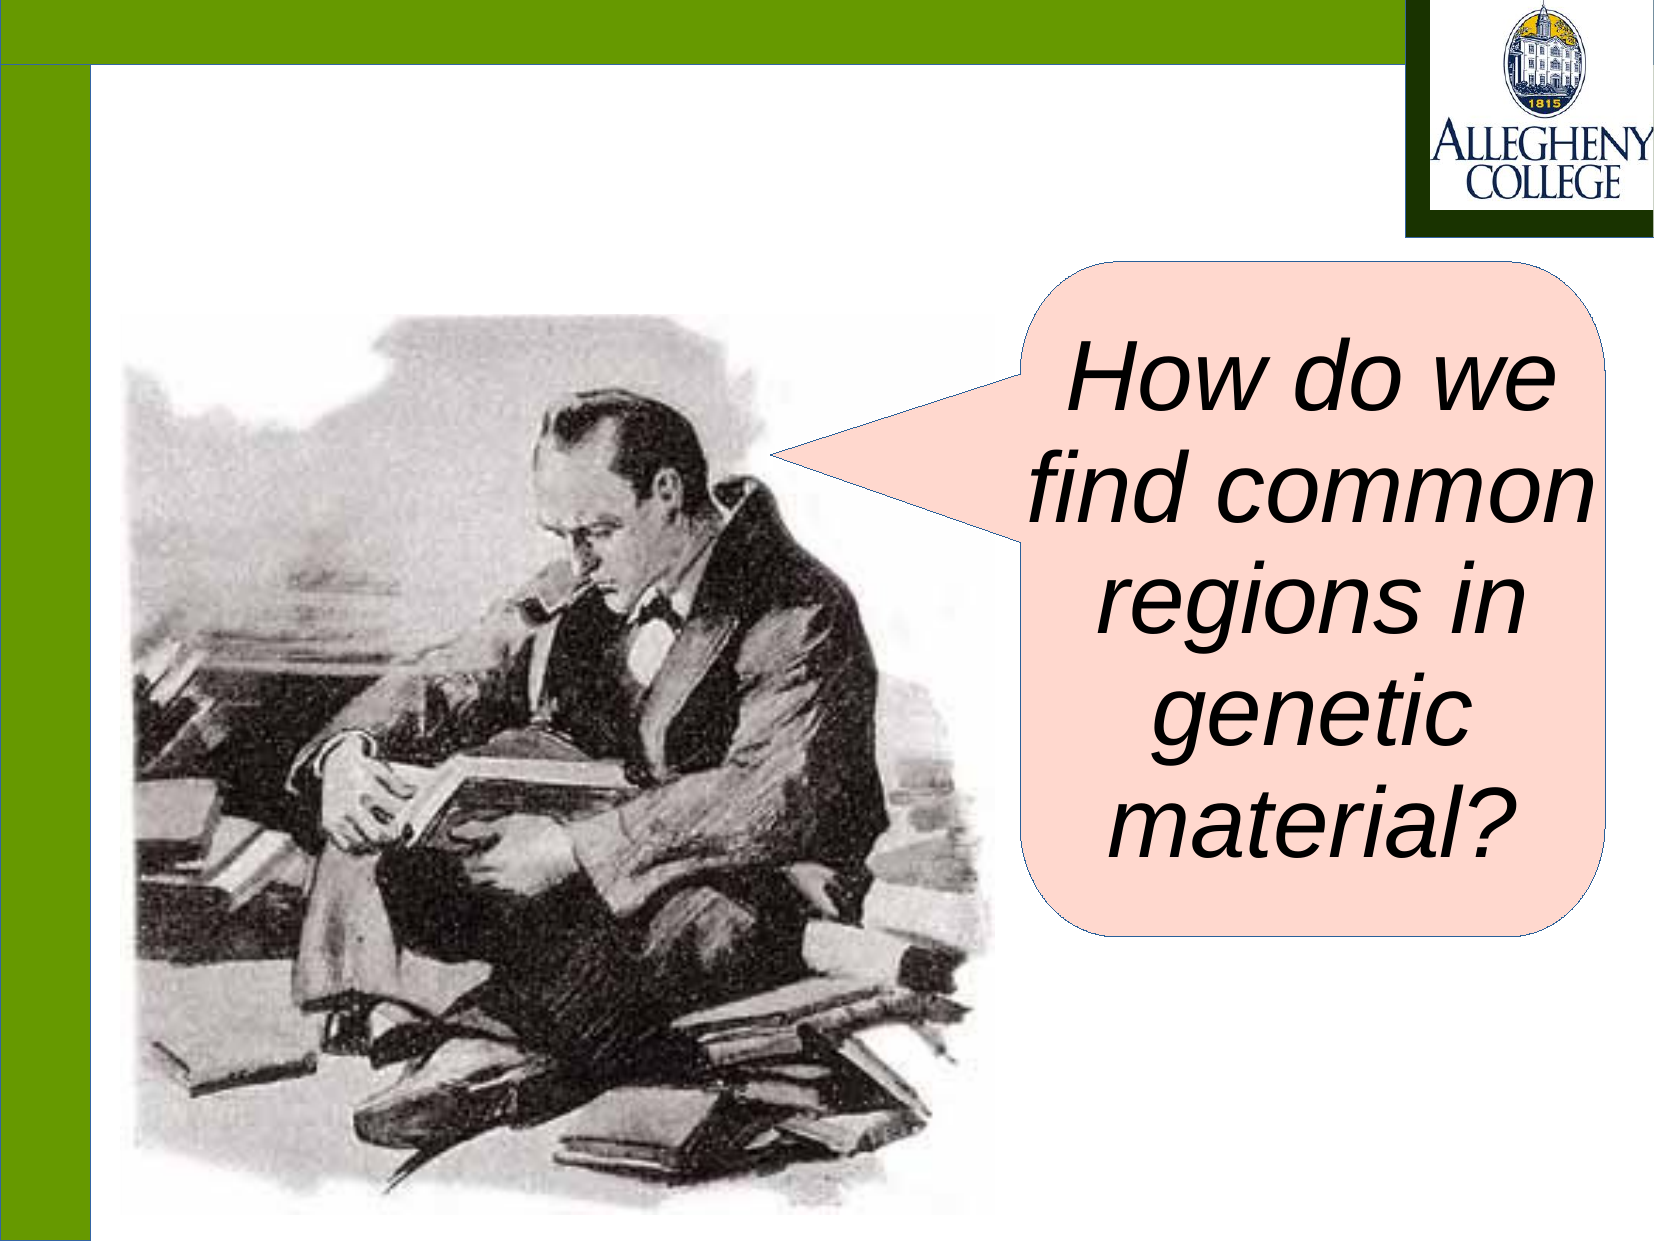

# How do we find common regions in genetic material?
How do we
find common
regions in
 genetic
material?